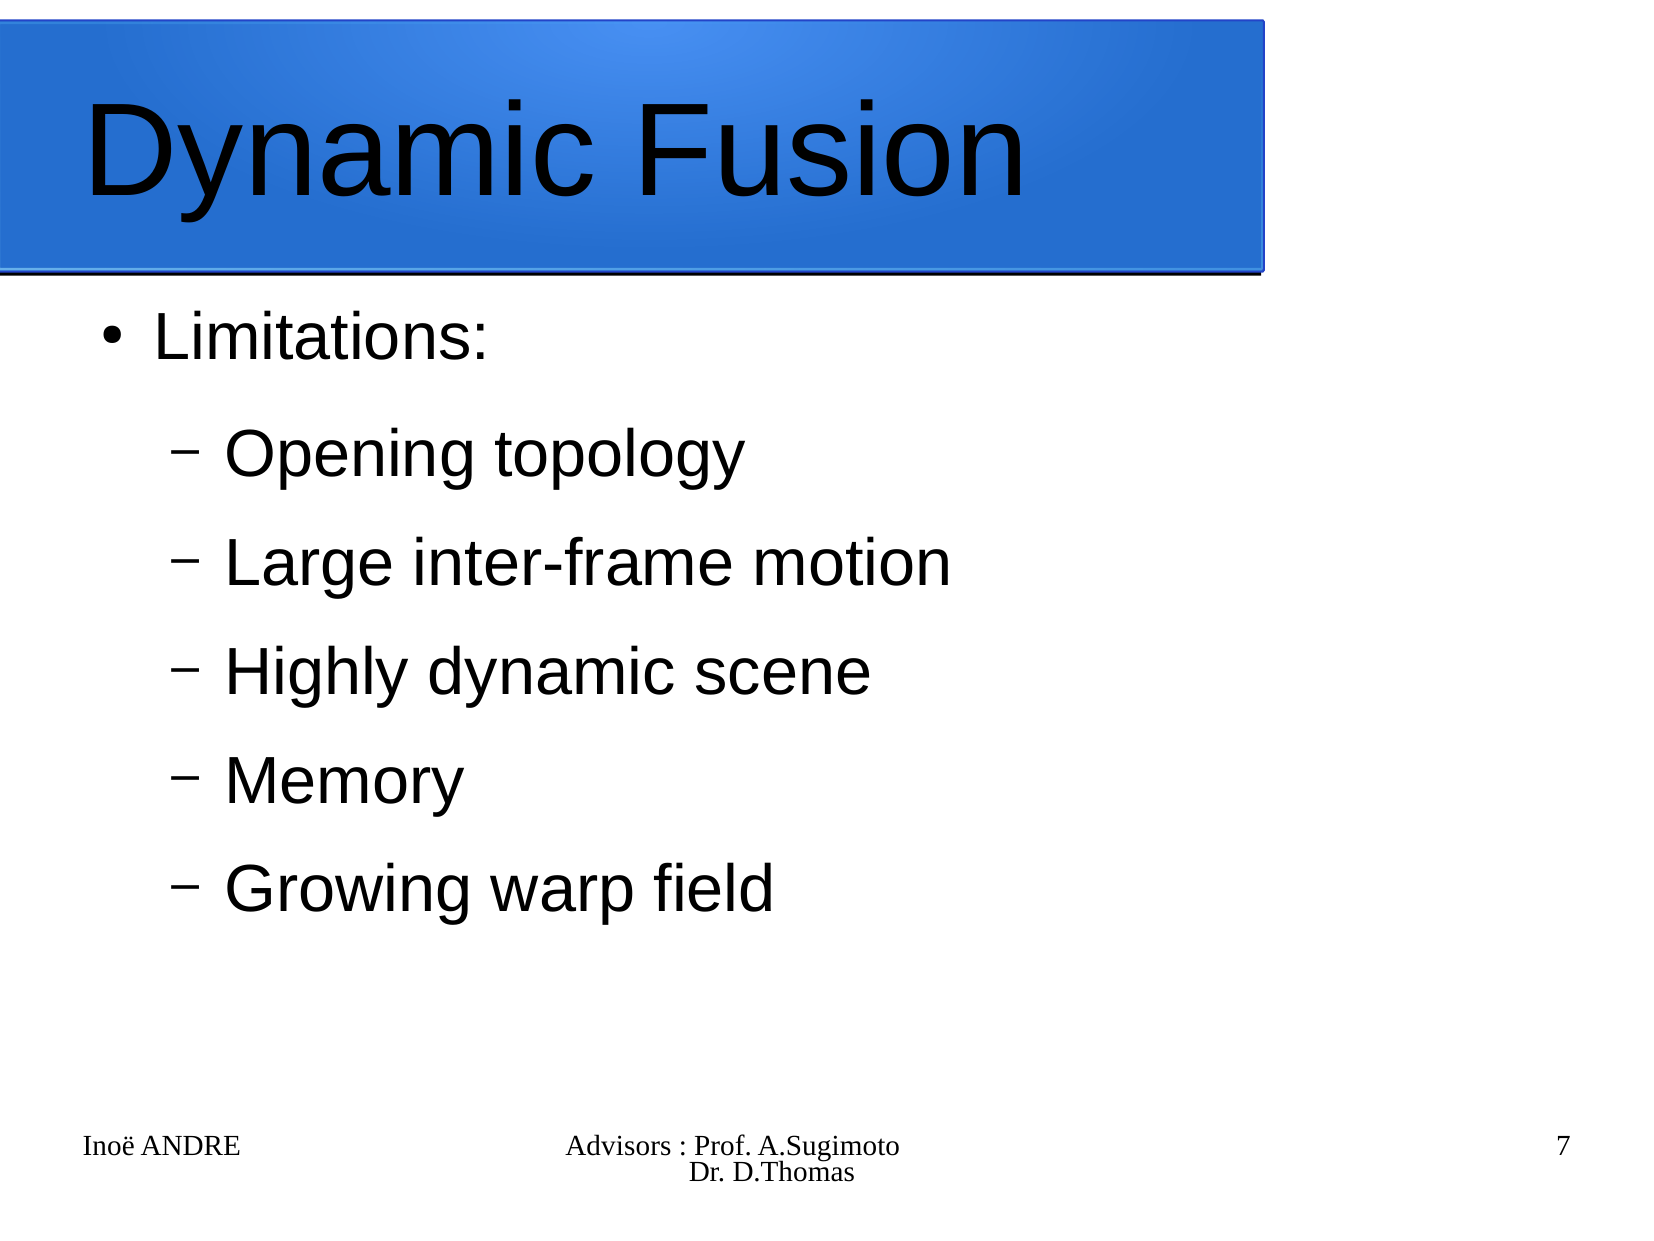

# Dynamic Fusion
Limitations:
Opening topology
Large inter-frame motion
Highly dynamic scene
Memory
Growing warp field
Inoë ANDRE
Advisors : Prof. A.Sugimoto Dr. D.Thomas
7